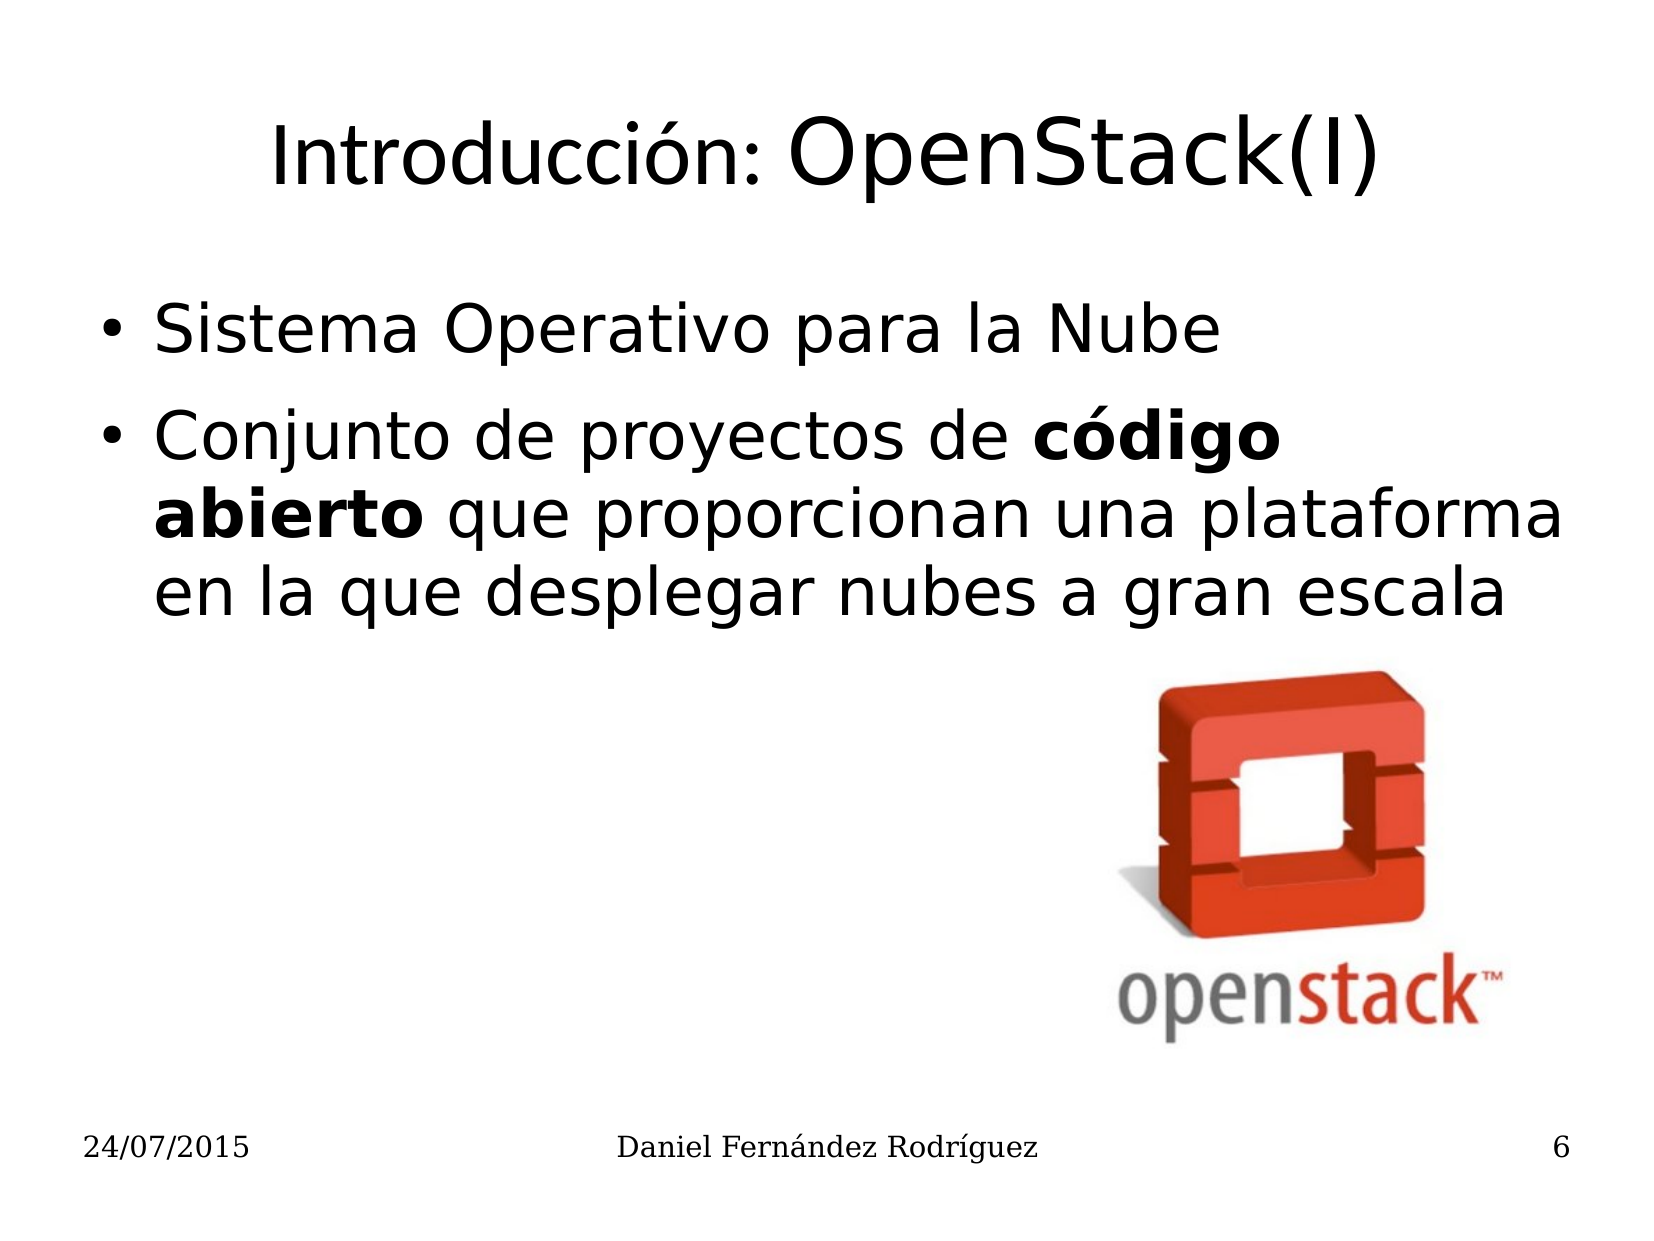

# Introducción: OpenStack(I)
Sistema Operativo para la Nube
Conjunto de proyectos de código abierto que proporcionan una plataforma en la que desplegar nubes a gran escala
24/07/2015
Daniel Fernández Rodríguez
6